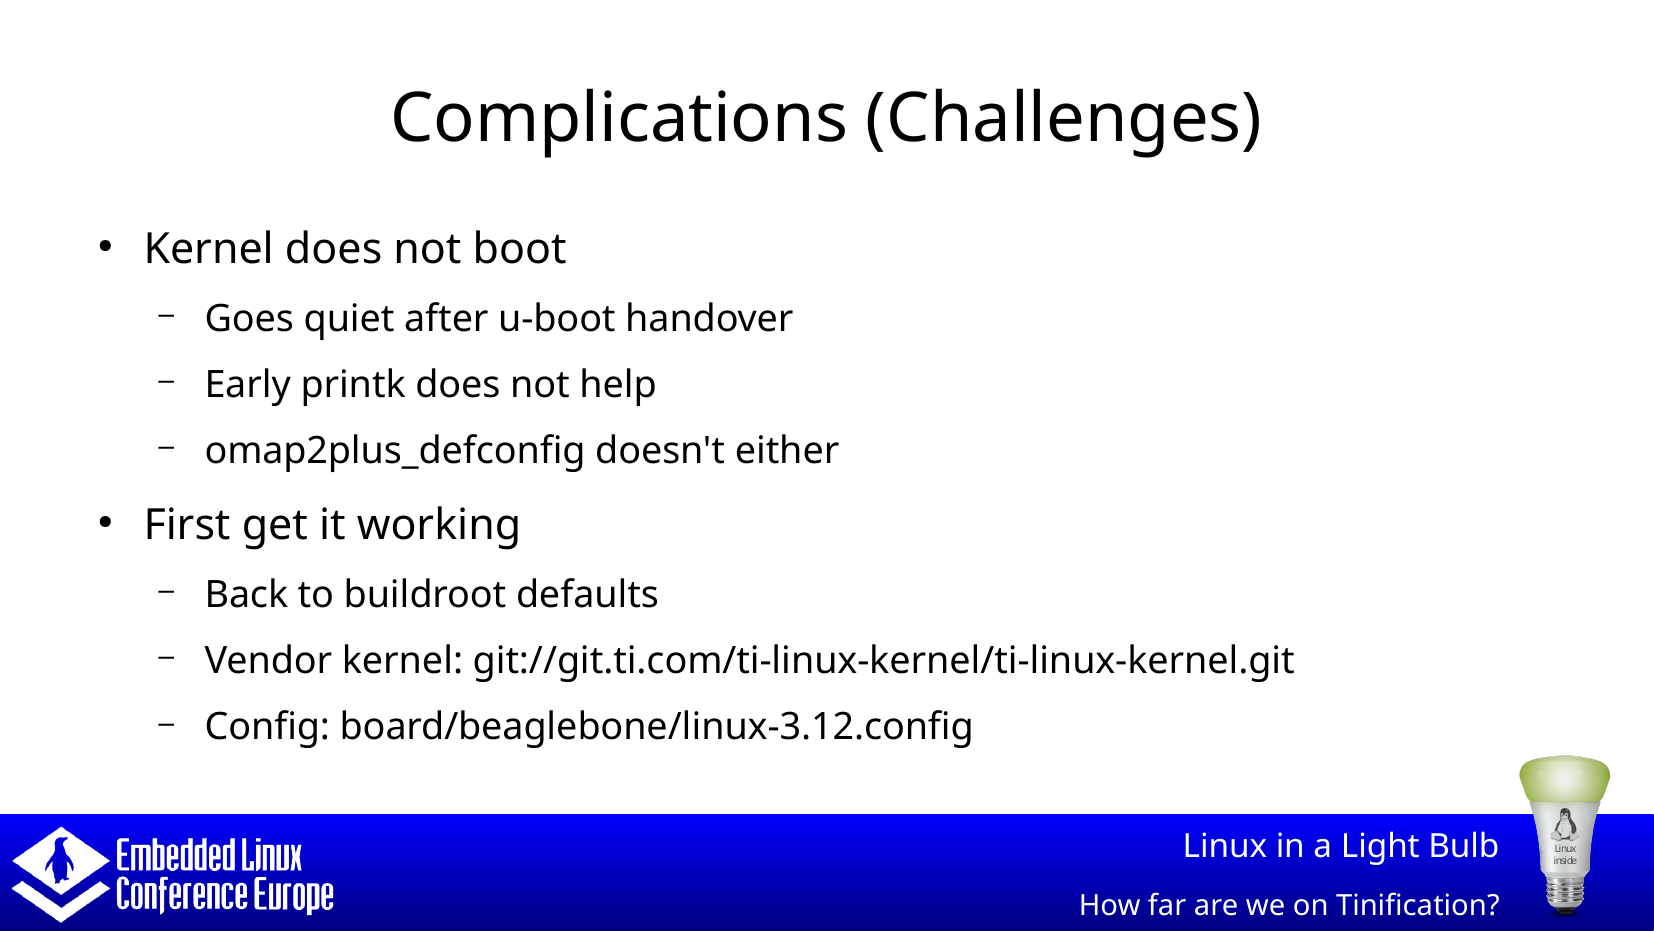

# Complications (Challenges)
Kernel does not boot
Goes quiet after u-boot handover
Early printk does not help
omap2plus_defconfig doesn't either
First get it working
Back to buildroot defaults
Vendor kernel: git://git.ti.com/ti-linux-kernel/ti-linux-kernel.git
Config: board/beaglebone/linux-3.12.config
Linux in a Light Bulb